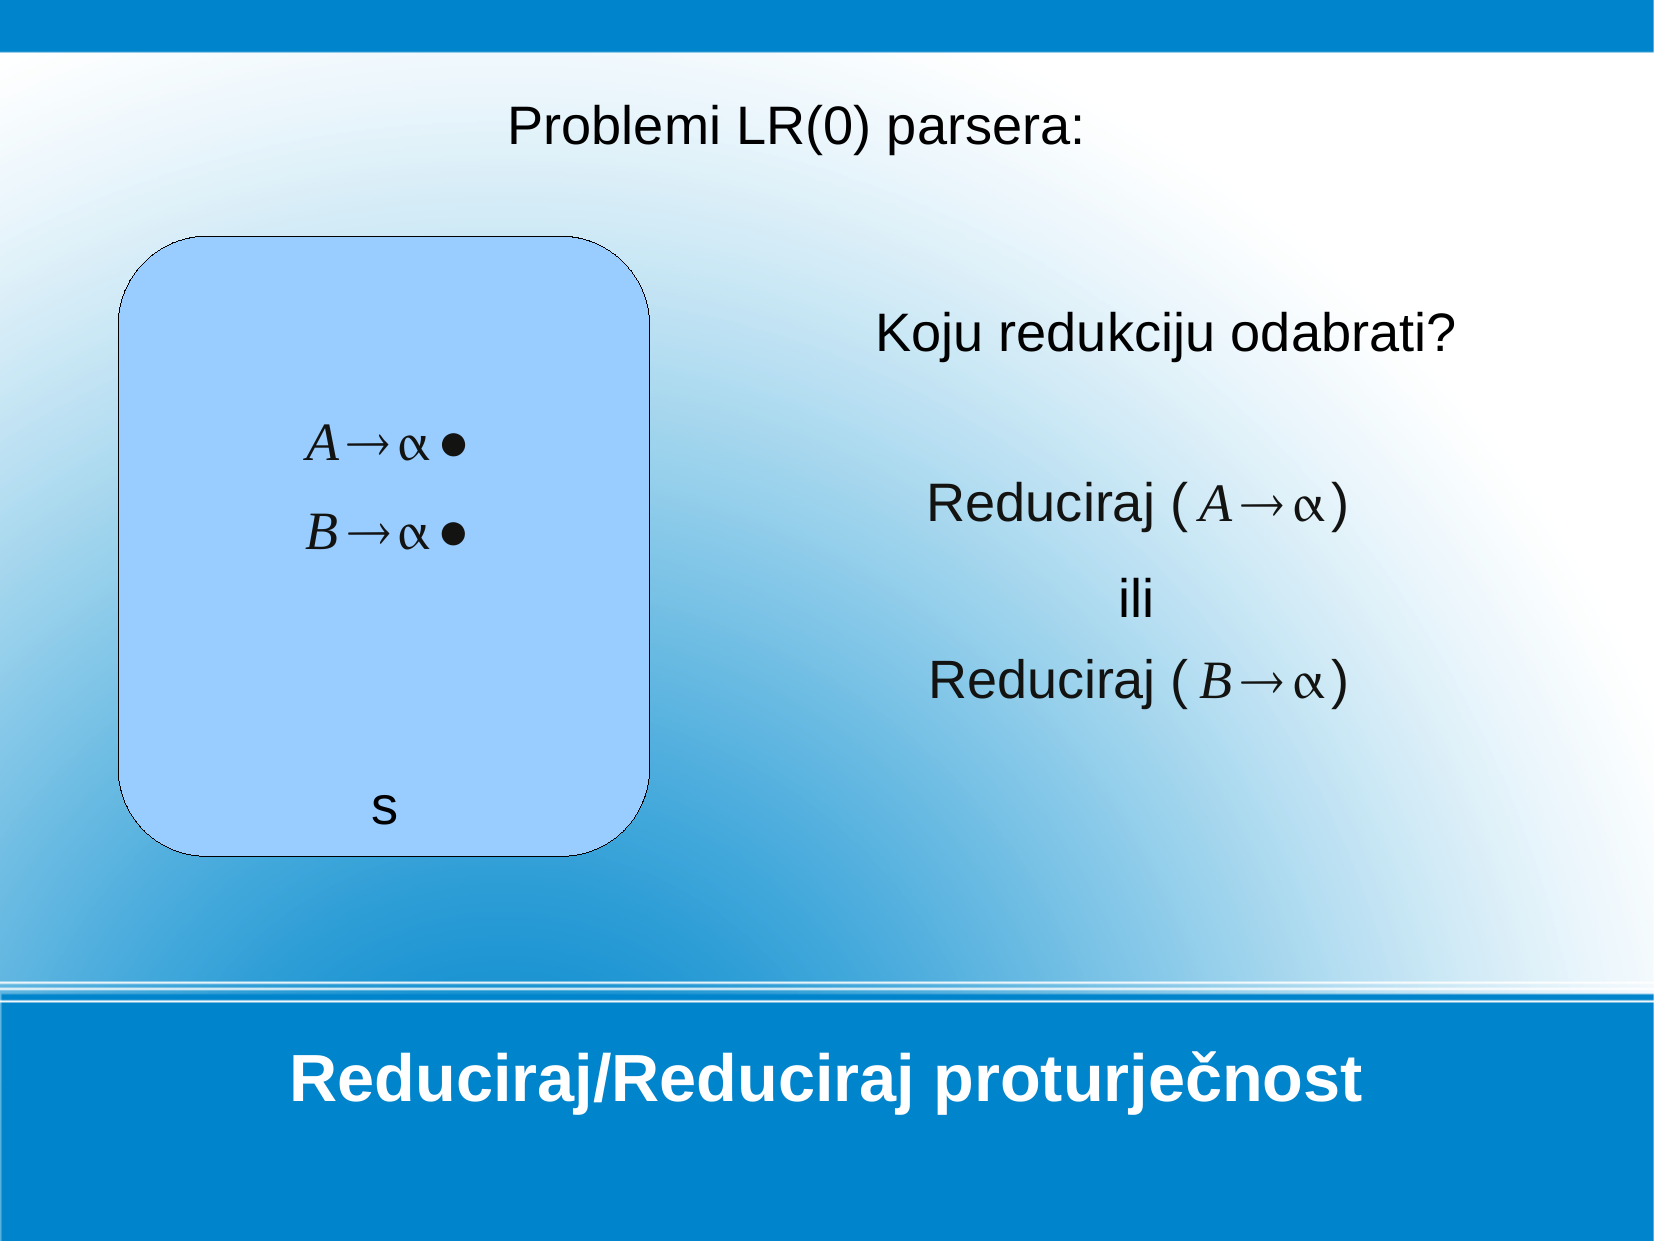

Problemi LR(0) parsera:
Koju redukciju odabrati?
ili
s
Reduciraj/Reduciraj proturječnost